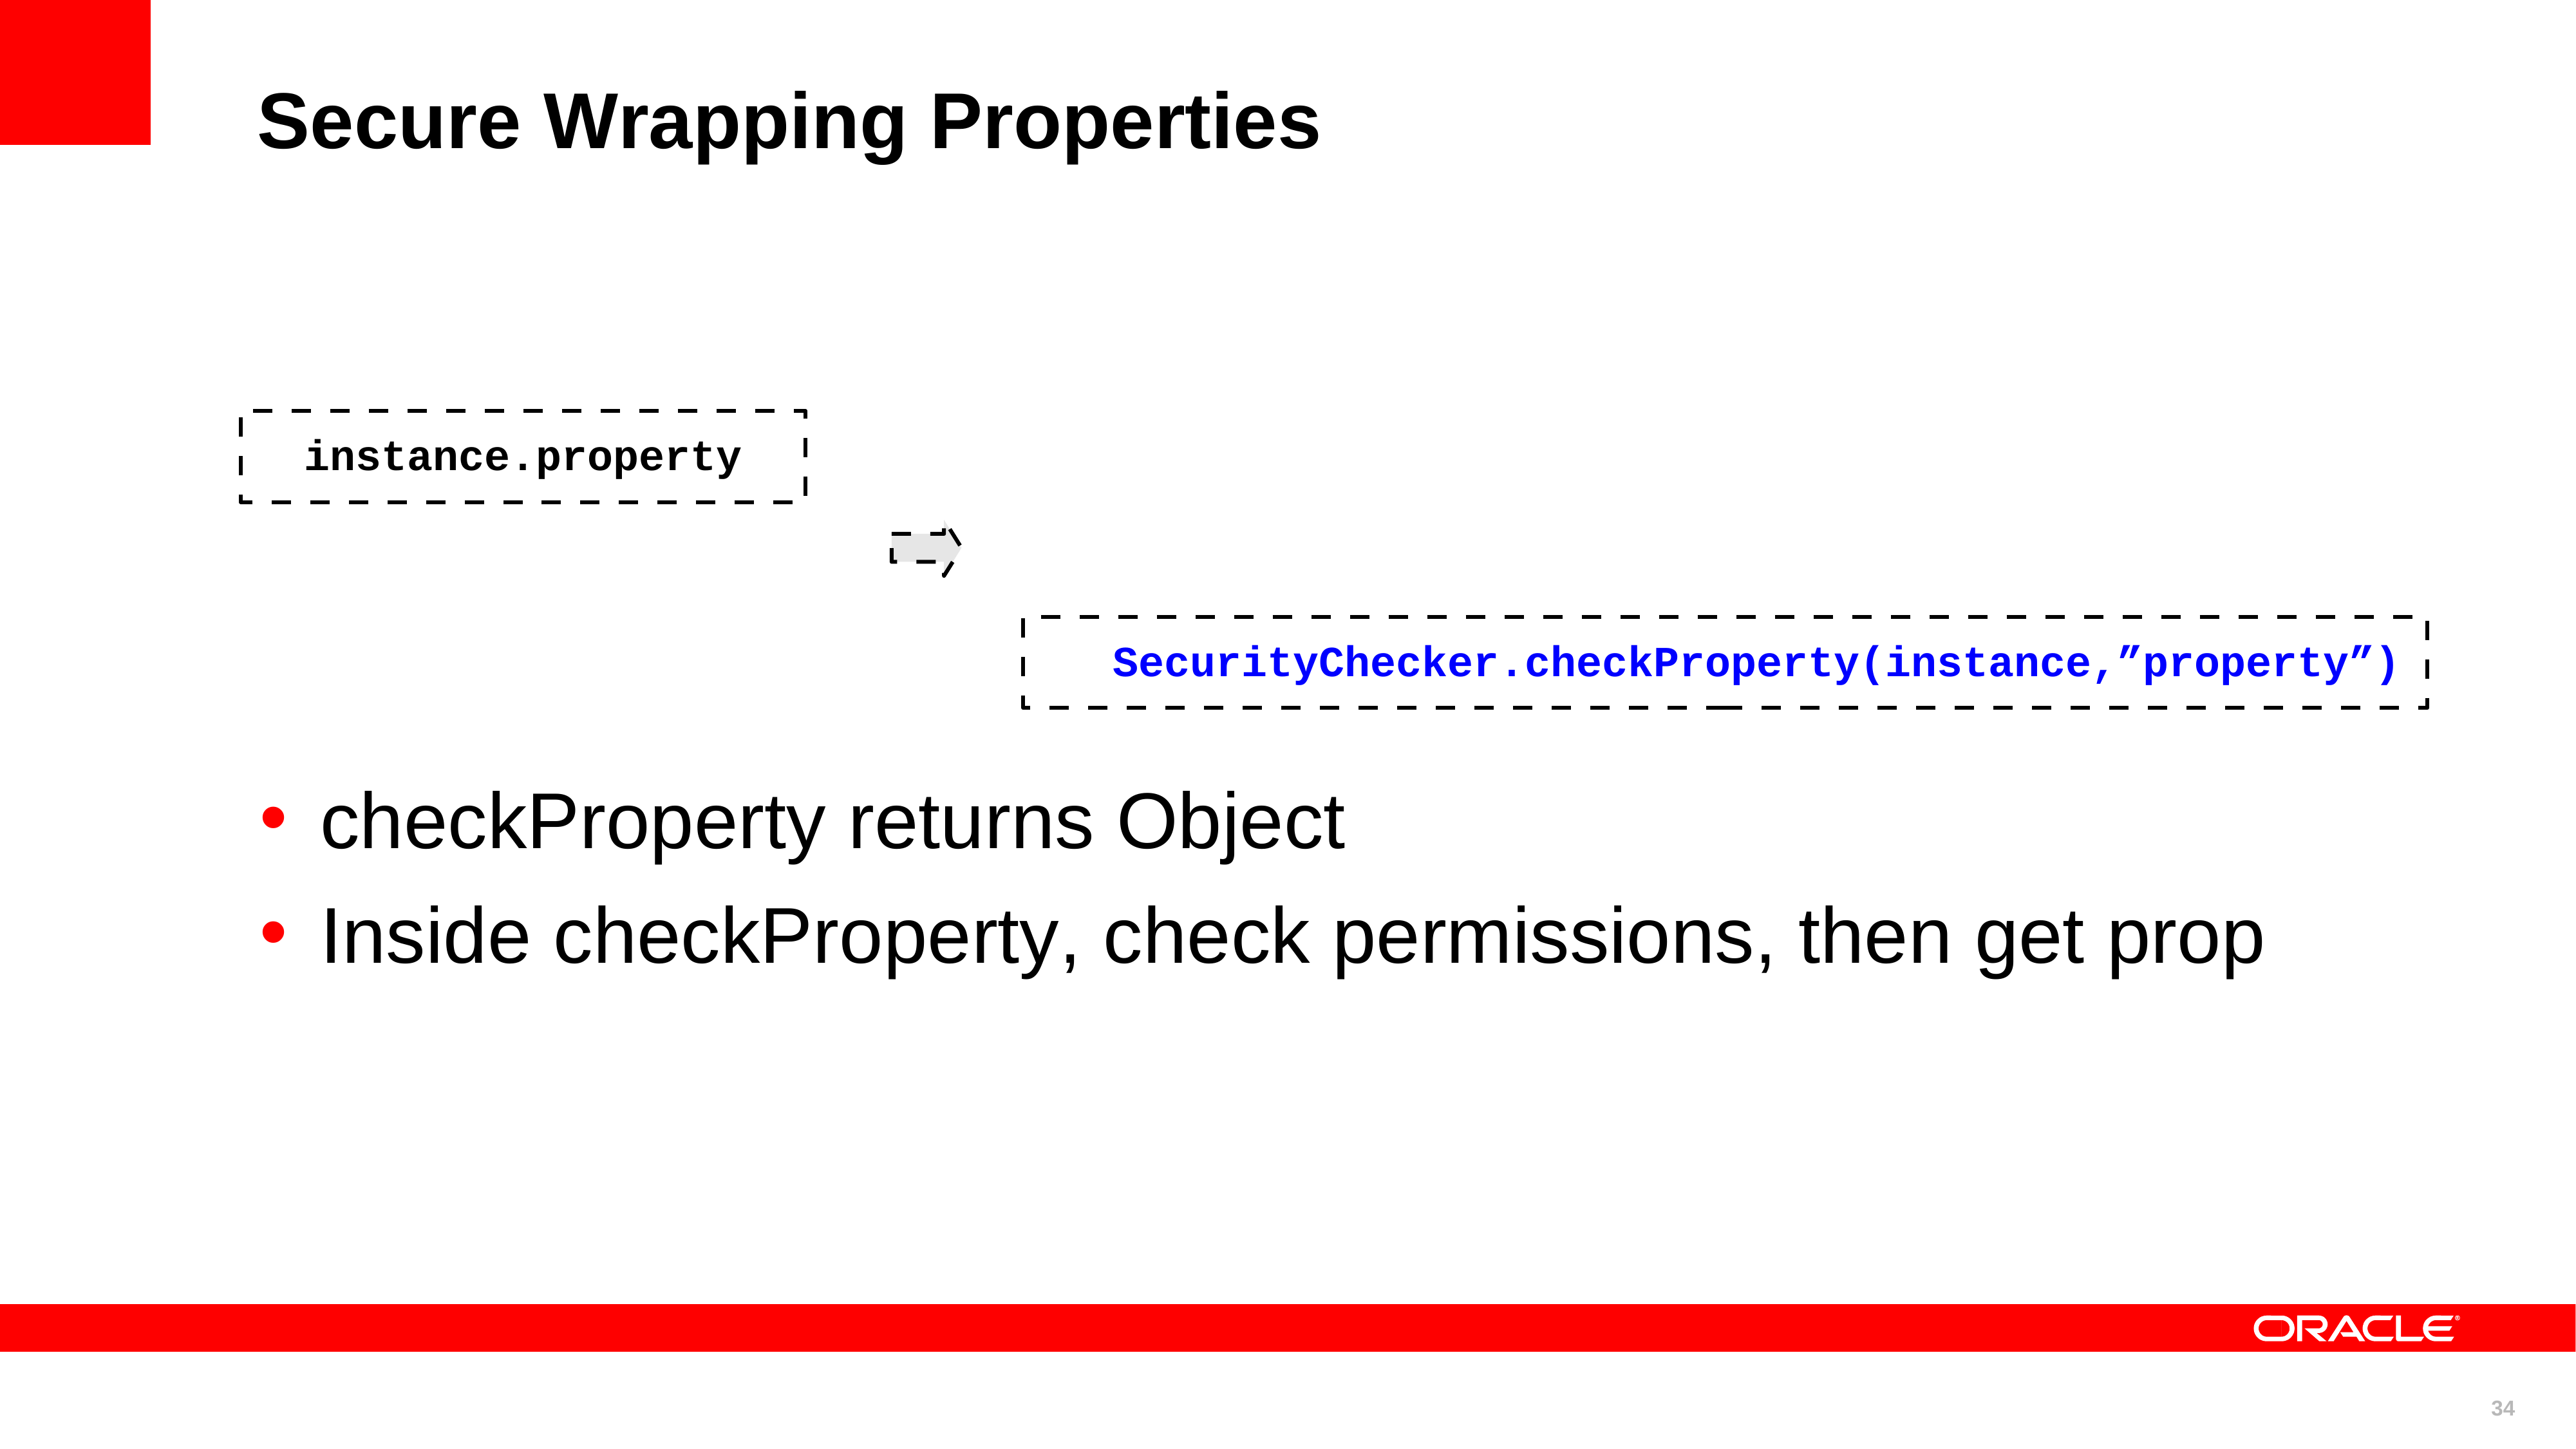

# Secure Wrapping Properties
instance.property
SecurityChecker.checkProperty(instance,”property”)
checkProperty returns Object
Inside checkProperty, check permissions, then get prop